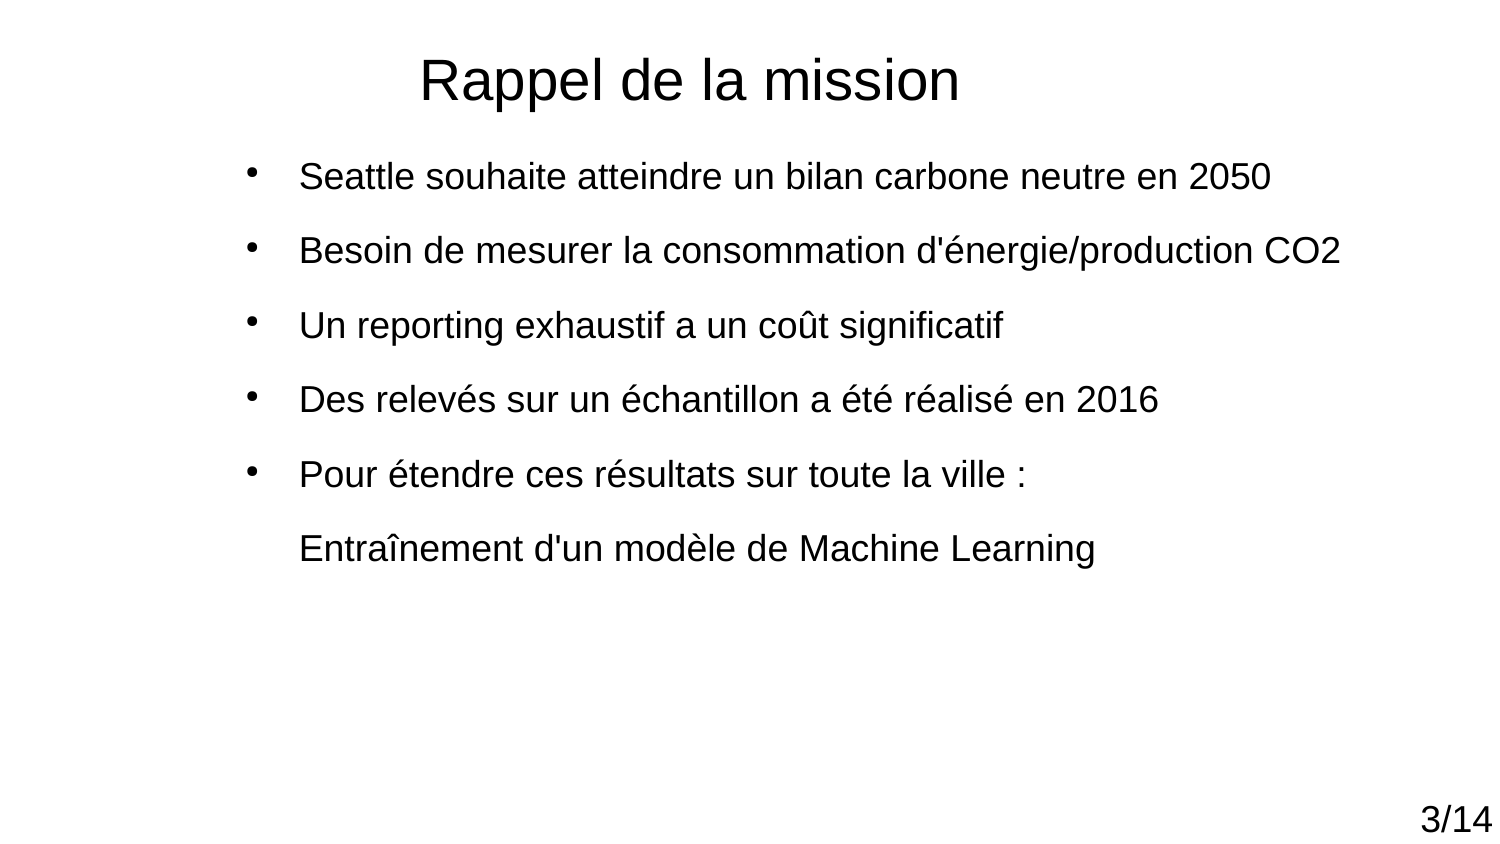

# Rappel de la mission
Seattle souhaite atteindre un bilan carbone neutre en 2050
Besoin de mesurer la consommation d'énergie/production CO2
Un reporting exhaustif a un coût significatif
Des relevés sur un échantillon a été réalisé en 2016
Pour étendre ces résultats sur toute la ville :
Entraînement d'un modèle de Machine Learning
3/14